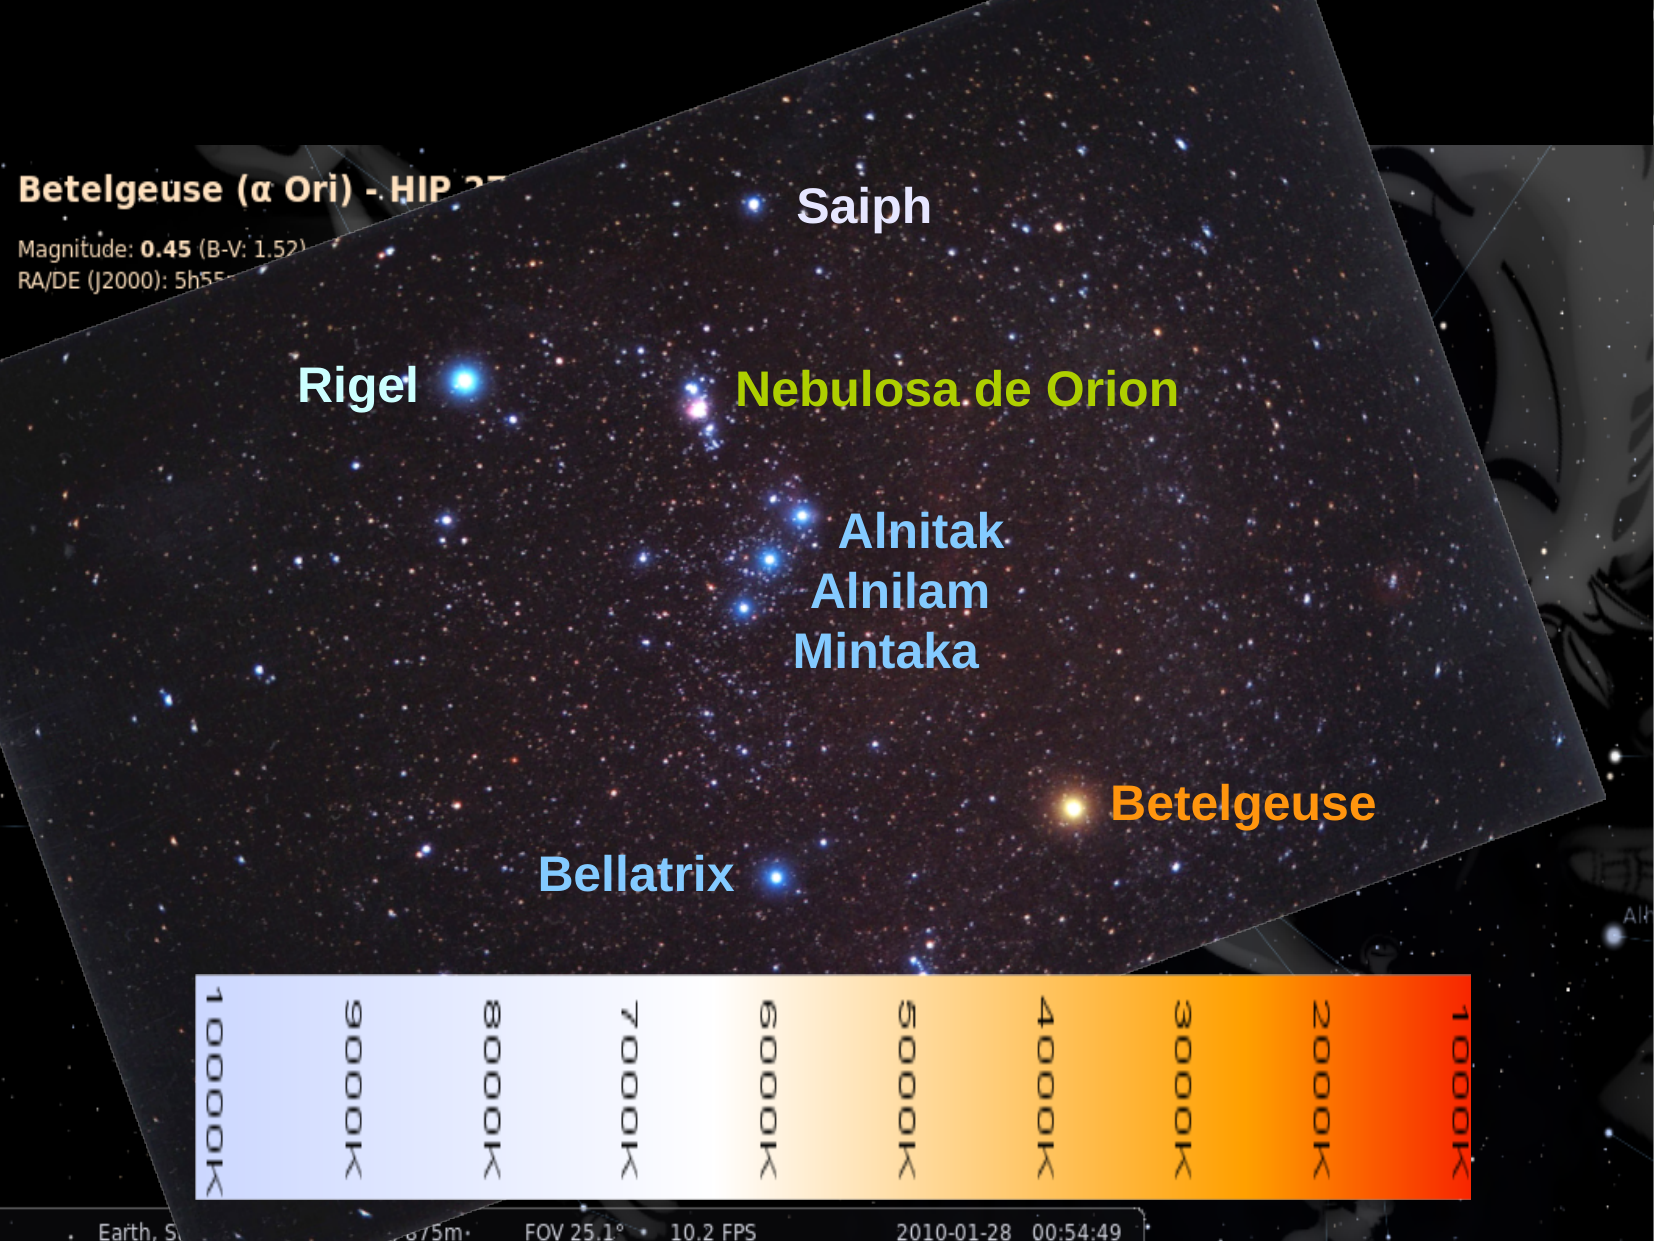

Saiph
Rigel
Nebulosa de Orion
Alnitak
Alnilam
Mintaka
Betelgeuse
Bellatrix
H. Asorey - Física IV B
26